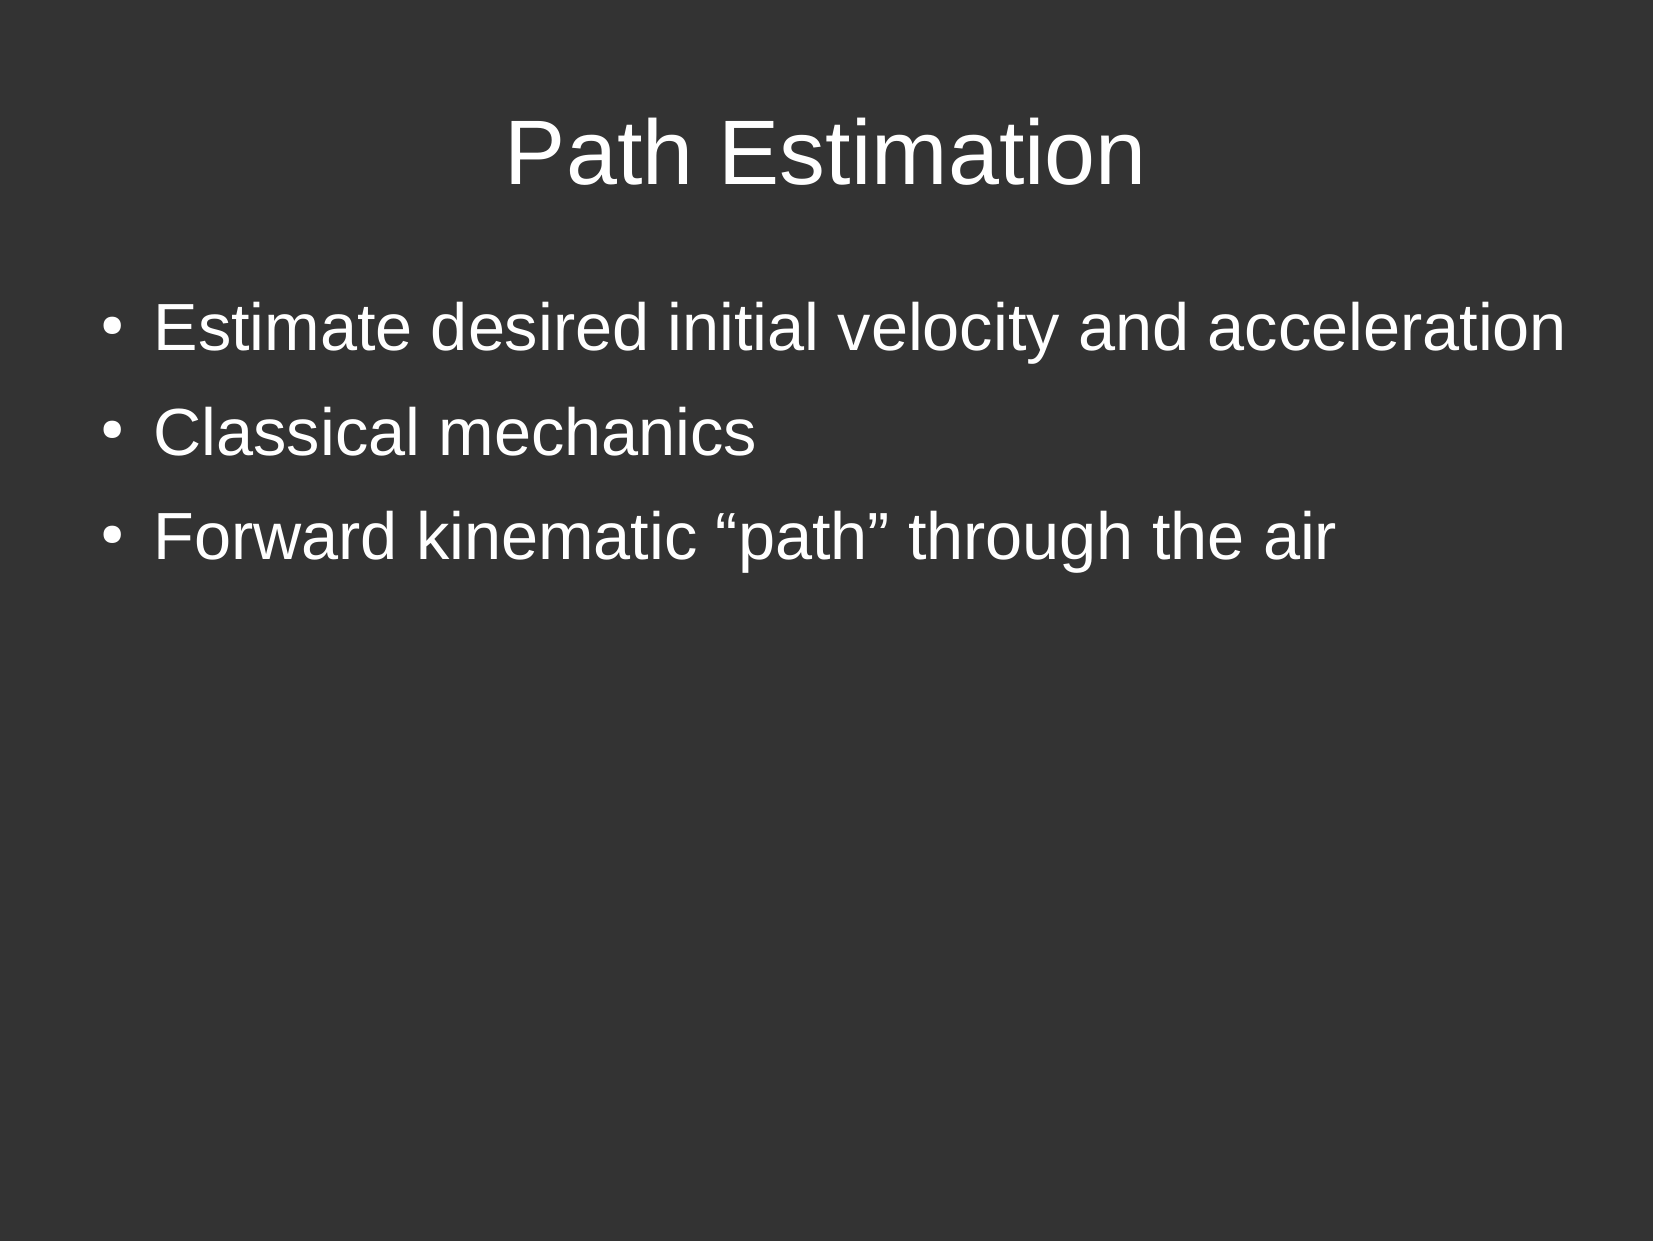

# Path Estimation
Estimate desired initial velocity and acceleration
Classical mechanics
Forward kinematic “path” through the air